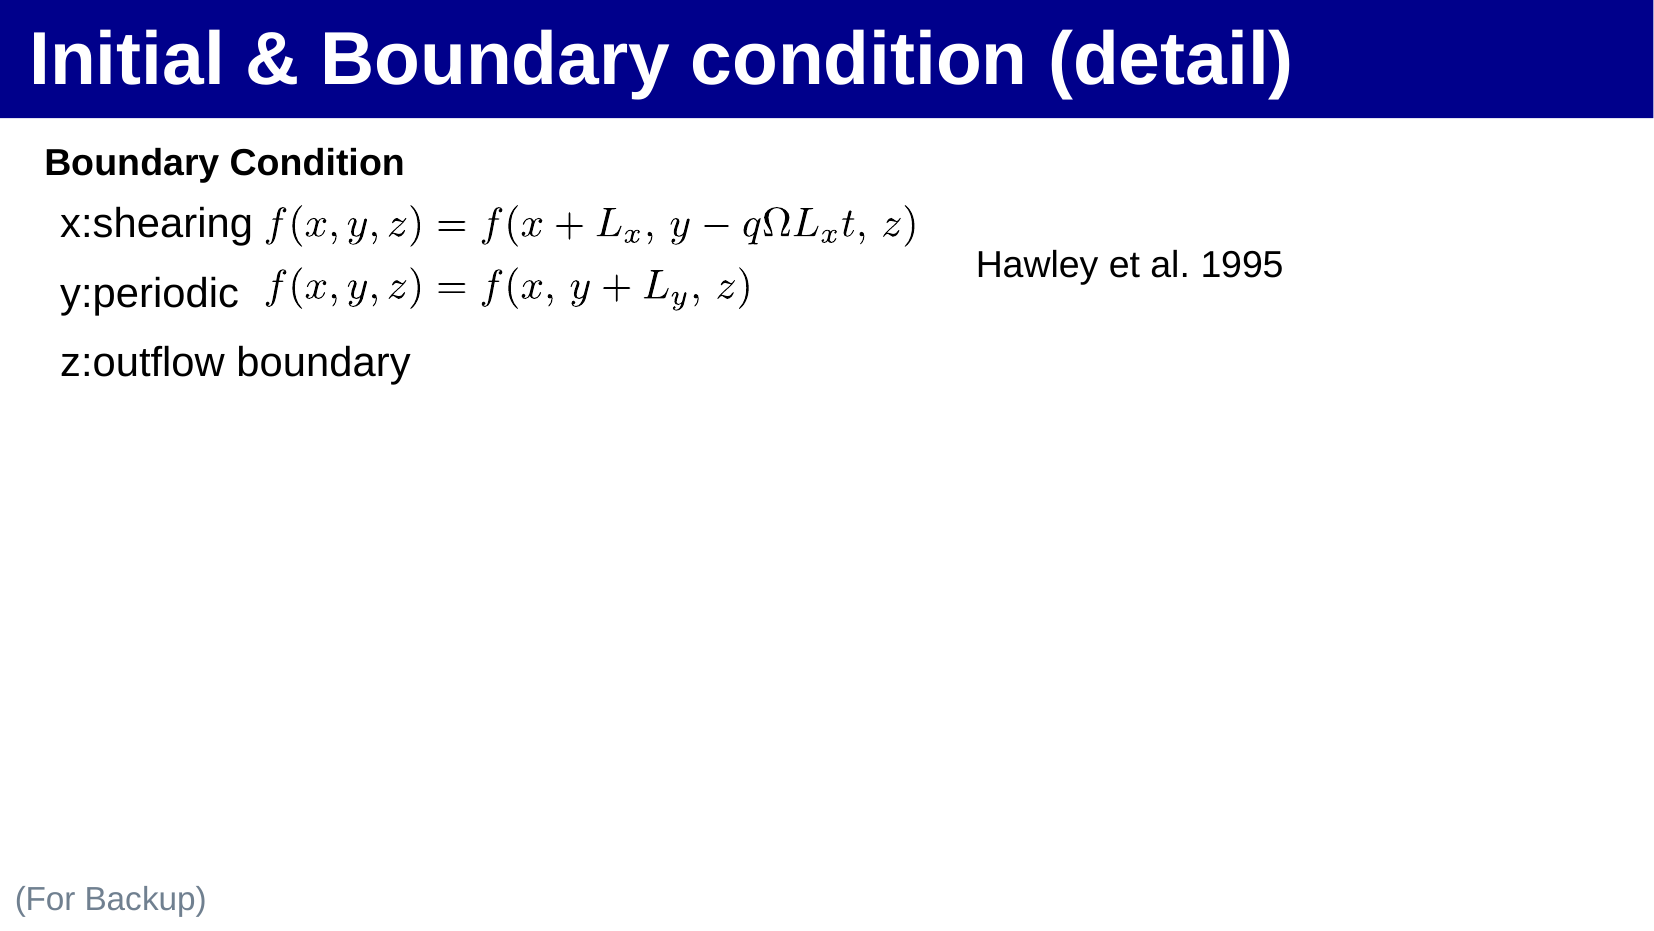

# Initial & Boundary condition (detail)
Boundary Condition
x:shearing
y:periodic
z:outflow boundary
Hawley et al. 1995